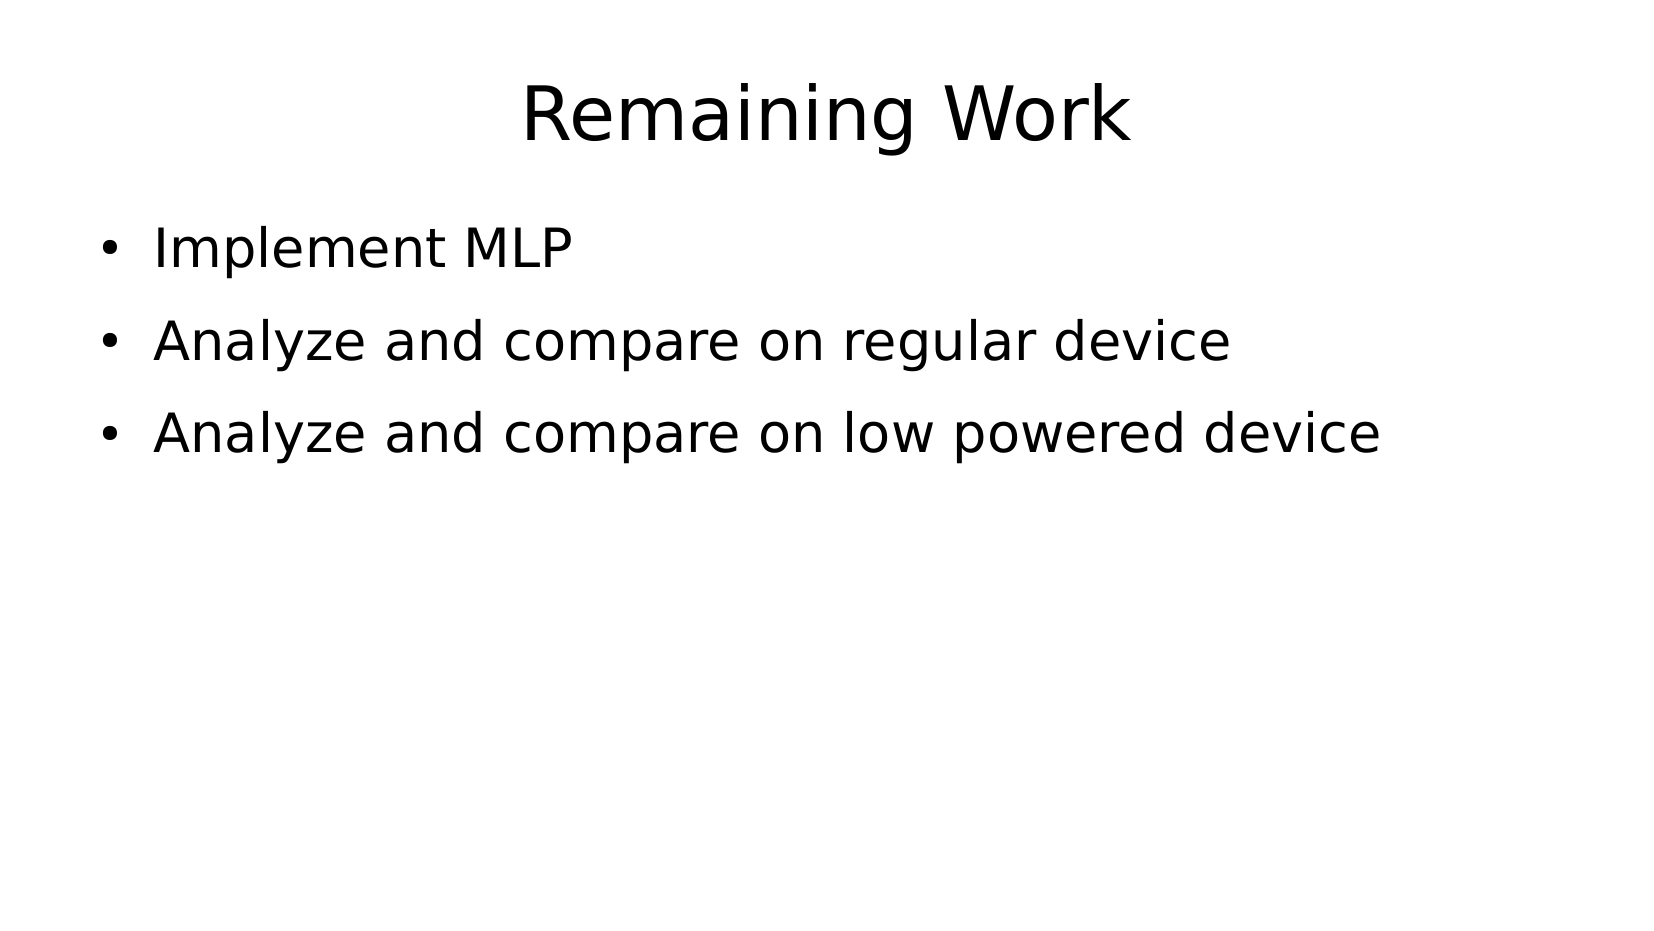

# Remaining Work
Implement MLP
Analyze and compare on regular device
Analyze and compare on low powered device